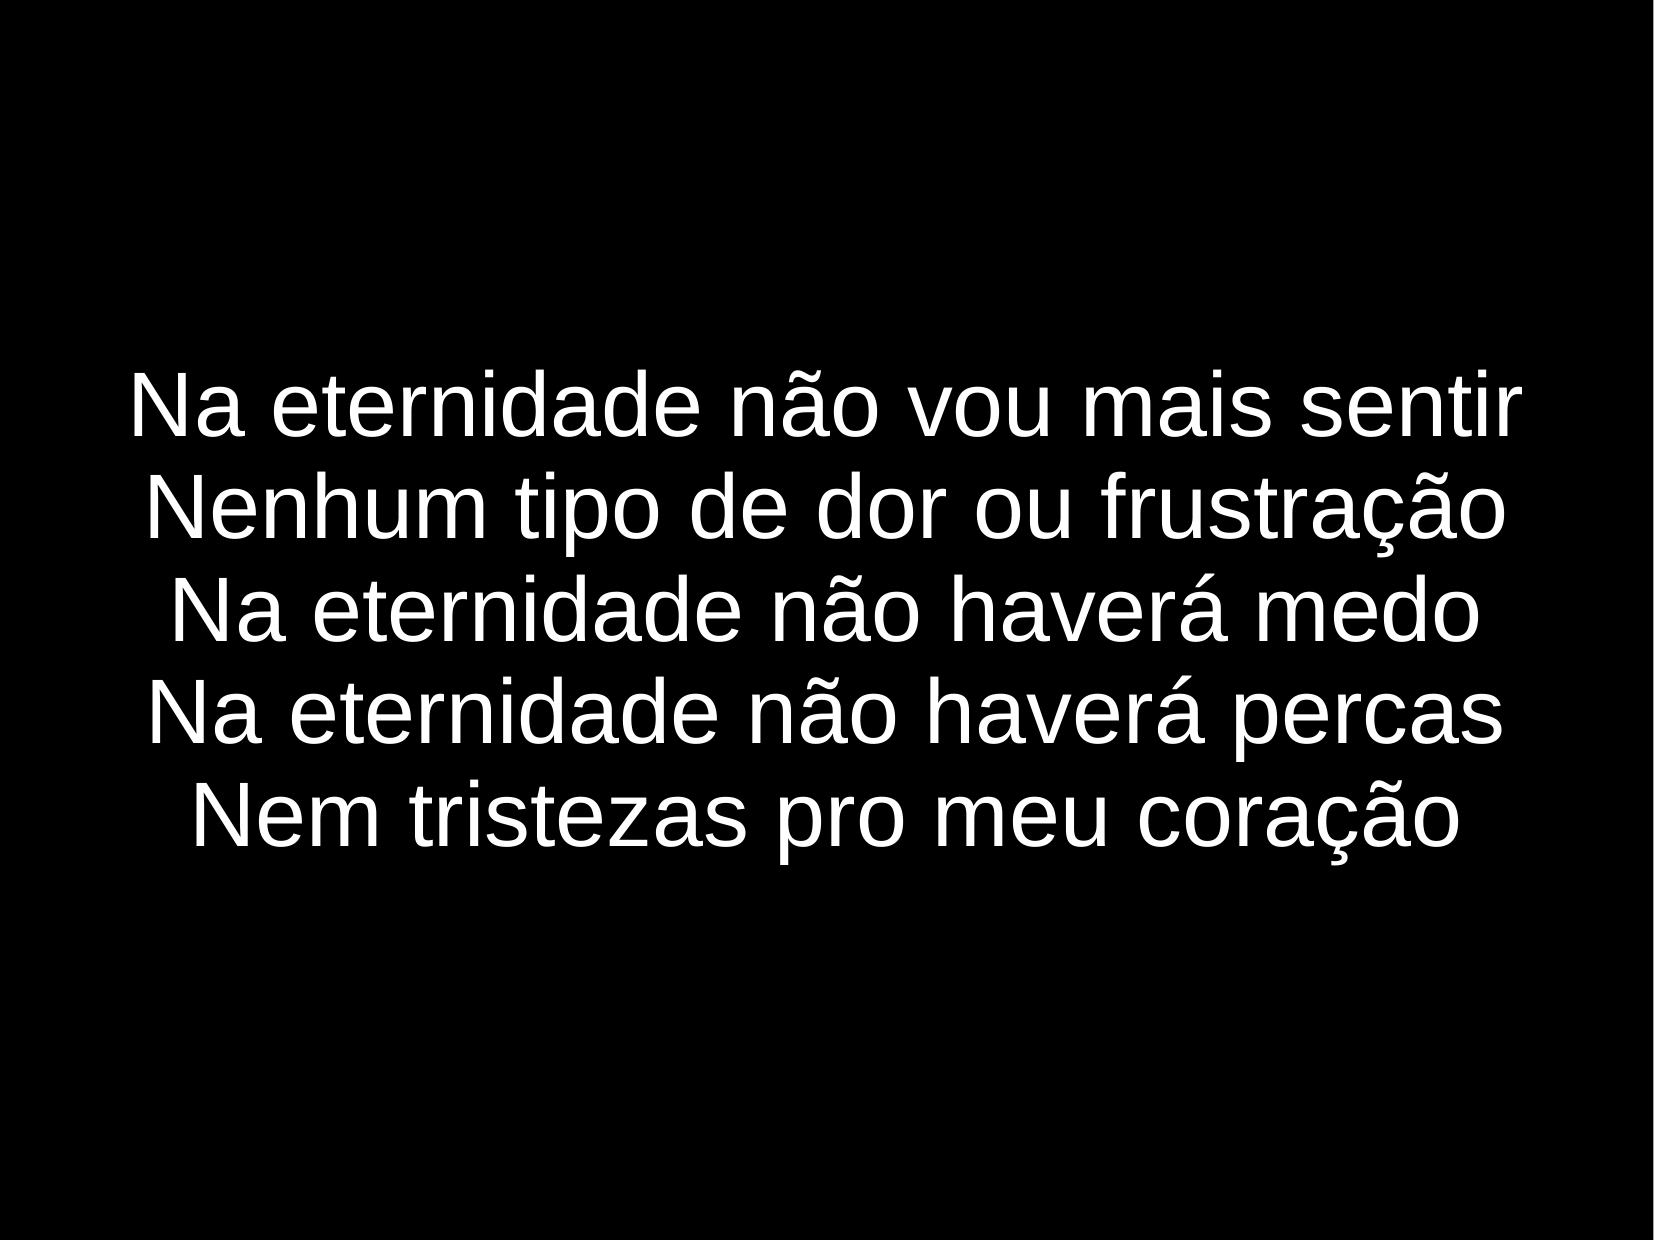

# Na eternidade não vou mais sentir
Nenhum tipo de dor ou frustração
Na eternidade não haverá medo
Na eternidade não haverá percas
Nem tristezas pro meu coração